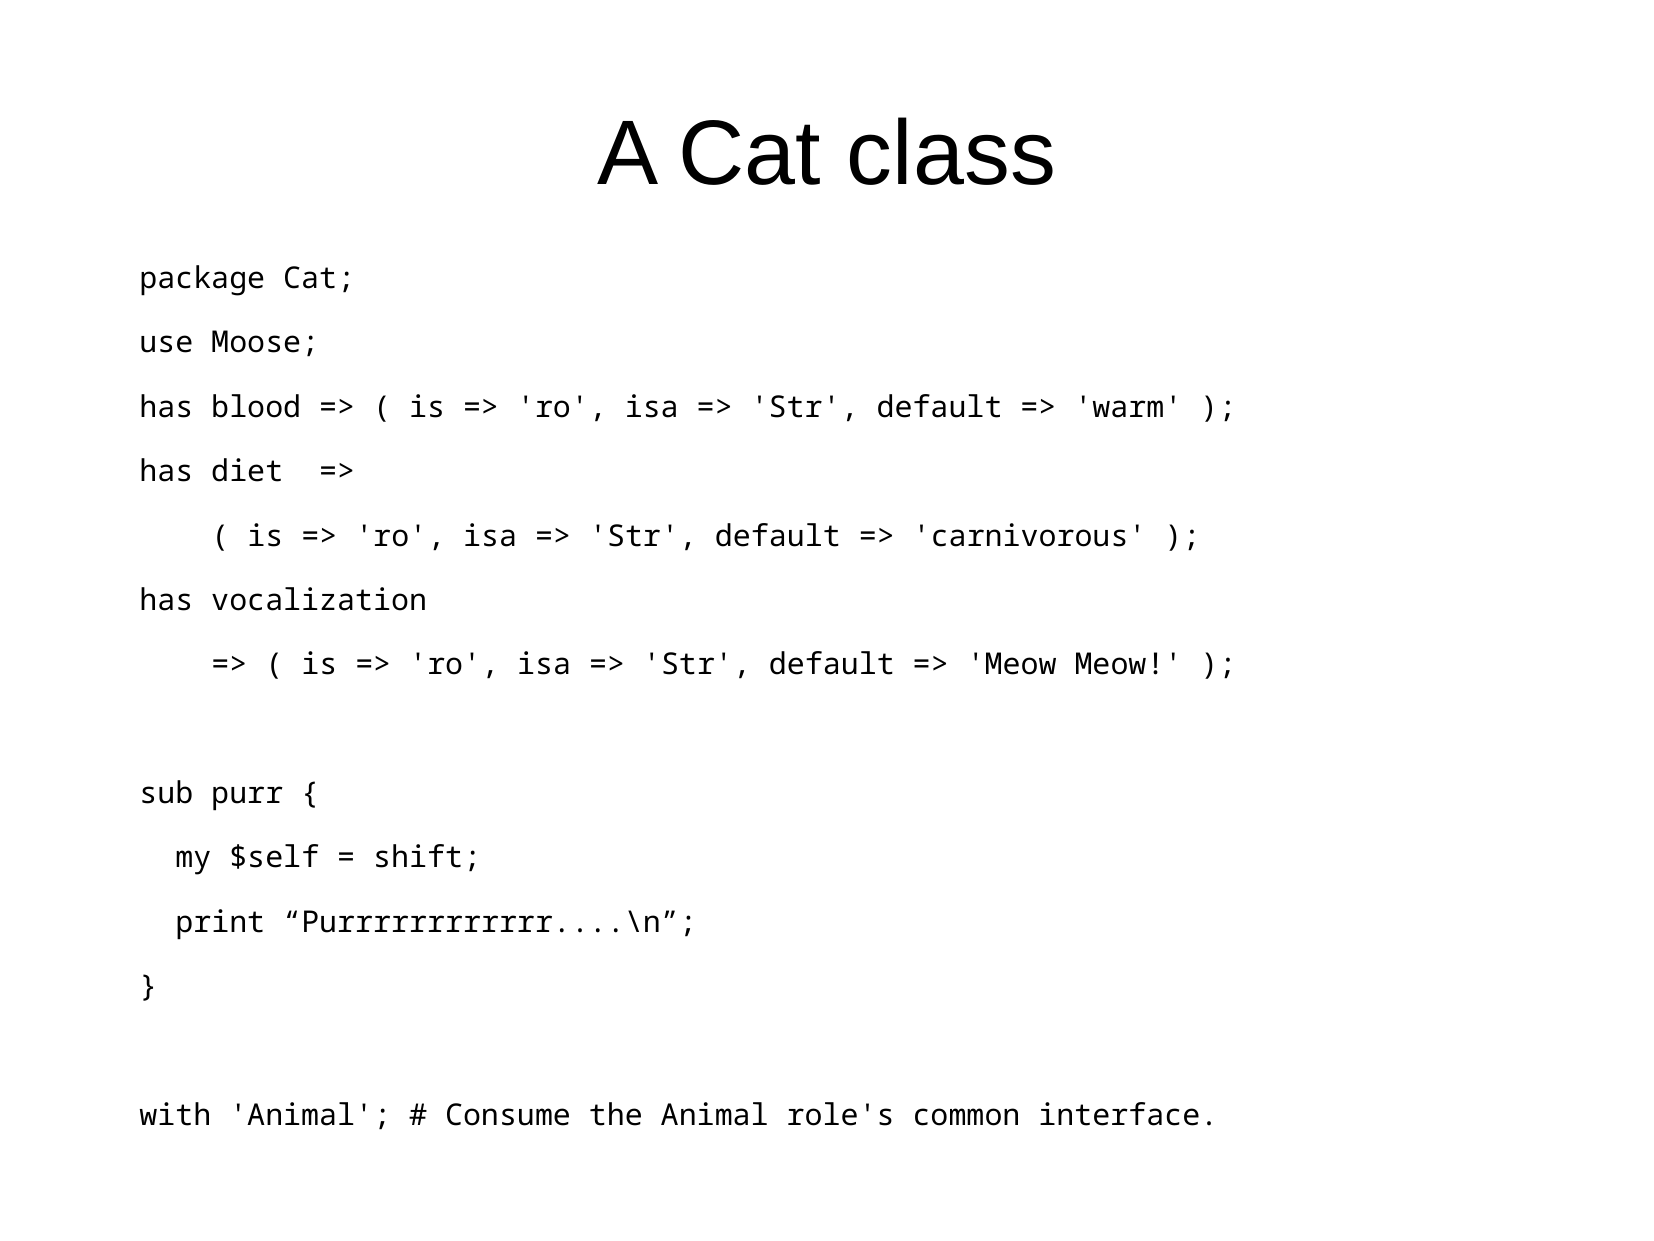

# A Cat class
package Cat;
use Moose;
has blood => ( is => 'ro', isa => 'Str', default => 'warm' );
has diet =>
 ( is => 'ro', isa => 'Str', default => 'carnivorous' );
has vocalization
 => ( is => 'ro', isa => 'Str', default => 'Meow Meow!' );
sub purr {
 my $self = shift;
 print “Purrrrrrrrrrrr....\n”;
}
with 'Animal'; # Consume the Animal role's common interface.